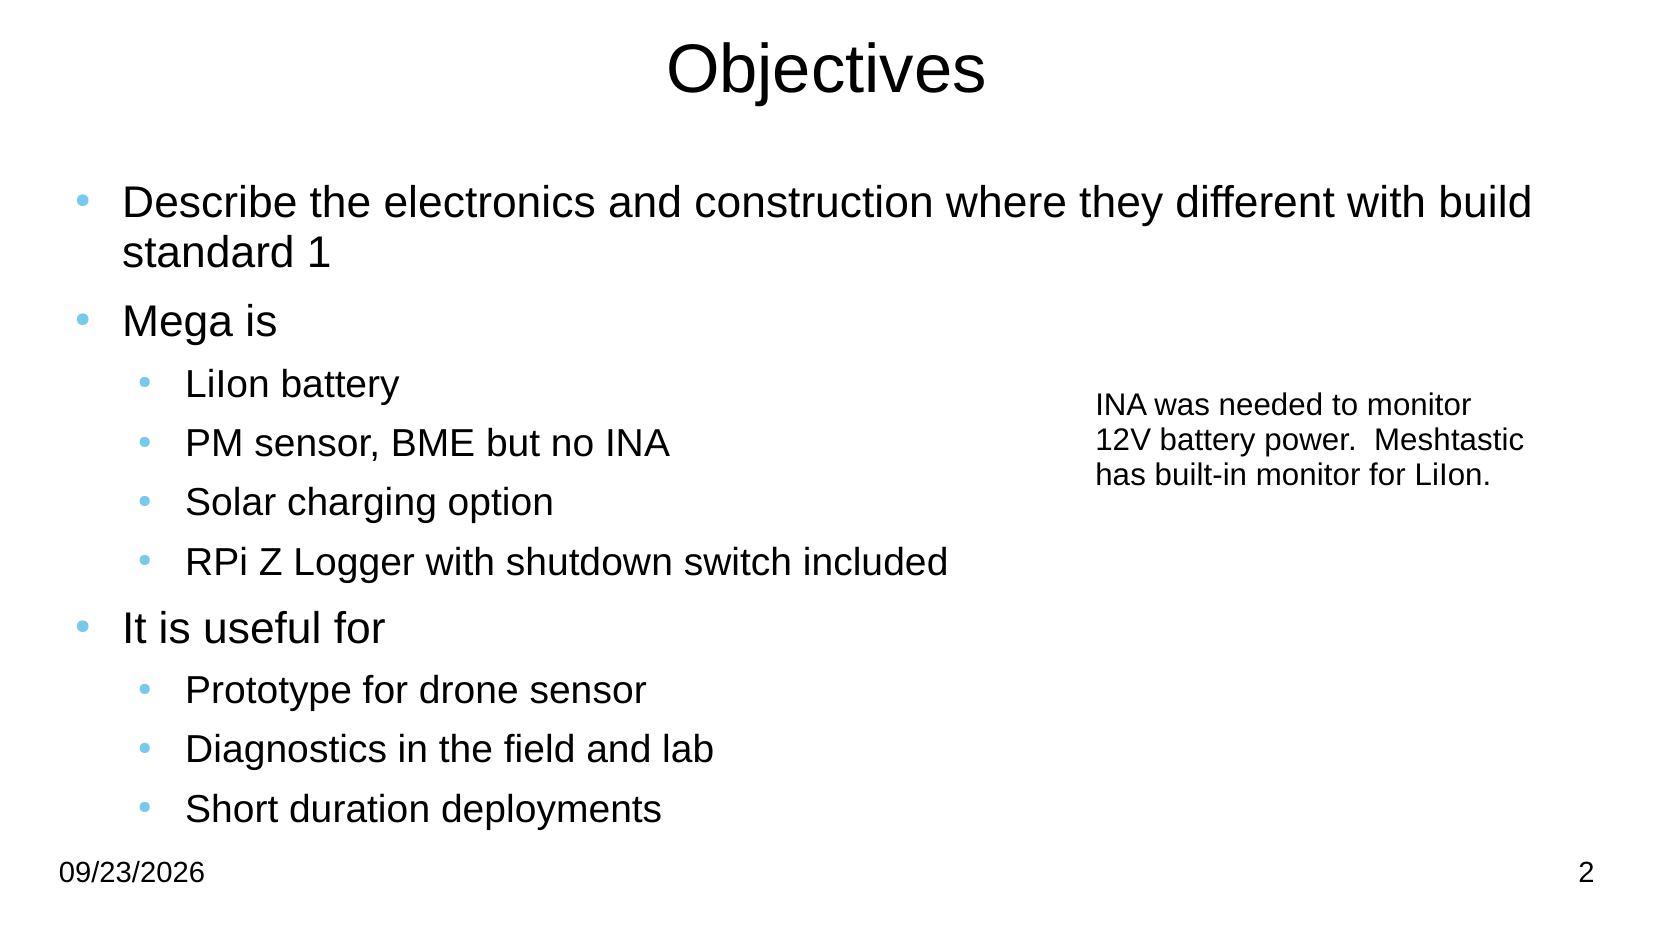

# Objectives
Describe the electronics and construction where they different with build standard 1
Mega is
LiIon battery
PM sensor, BME but no INA
Solar charging option
RPi Z Logger with shutdown switch included
It is useful for
Prototype for drone sensor
Diagnostics in the field and lab
Short duration deployments
INA was needed to monitor
12V battery power. Meshtastic
has built-in monitor for LiIon.
2